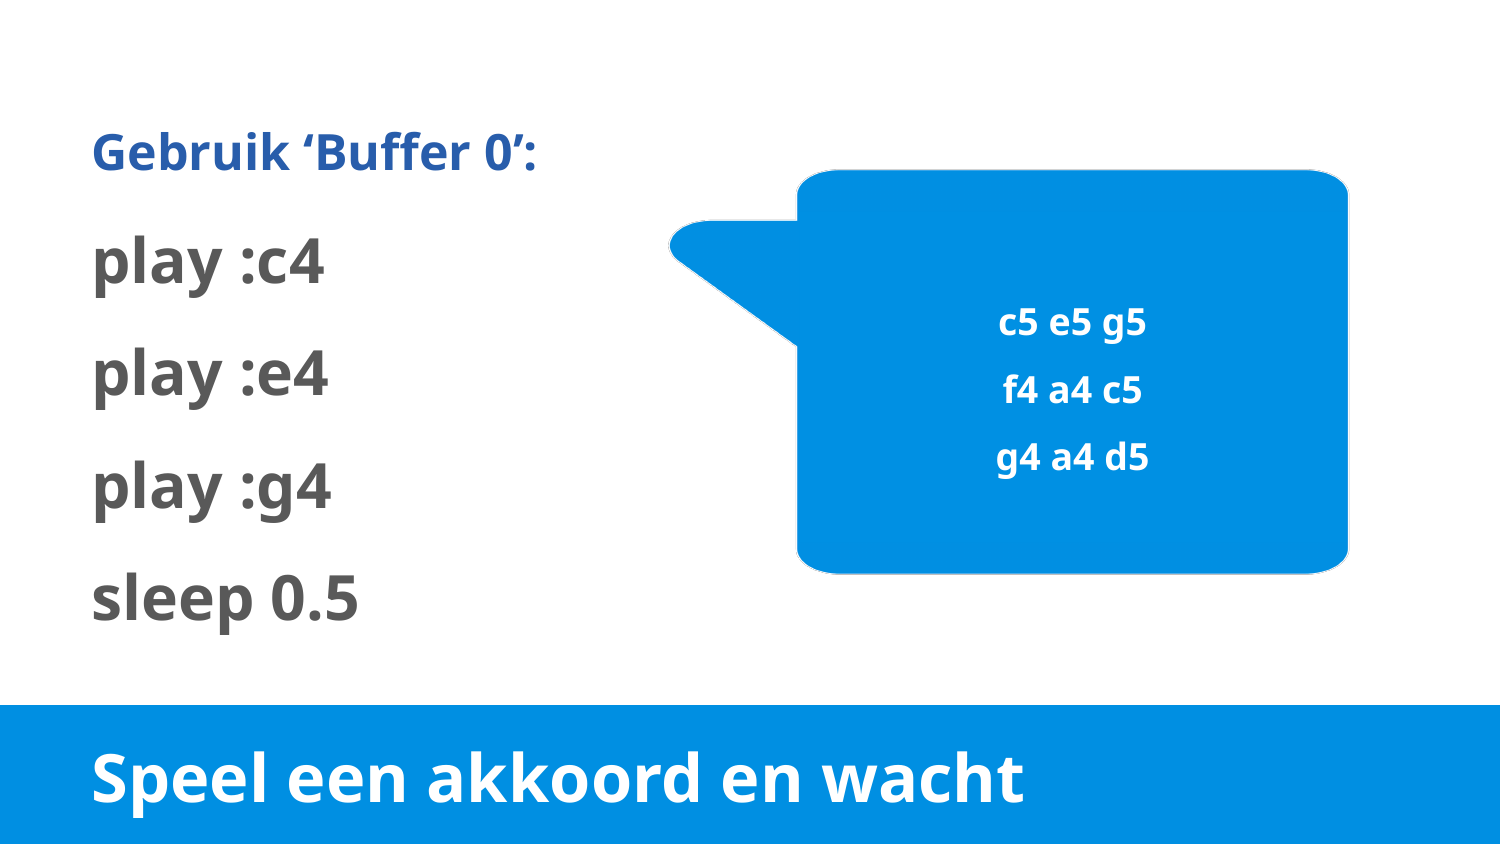

Gebruik ‘Buffer 0’:
c5 e5 g5
f4 a4 c5
g4 a4 d5
play :c4
play :e4
play :g4
sleep 0.5
# Speel een akkoord en wacht